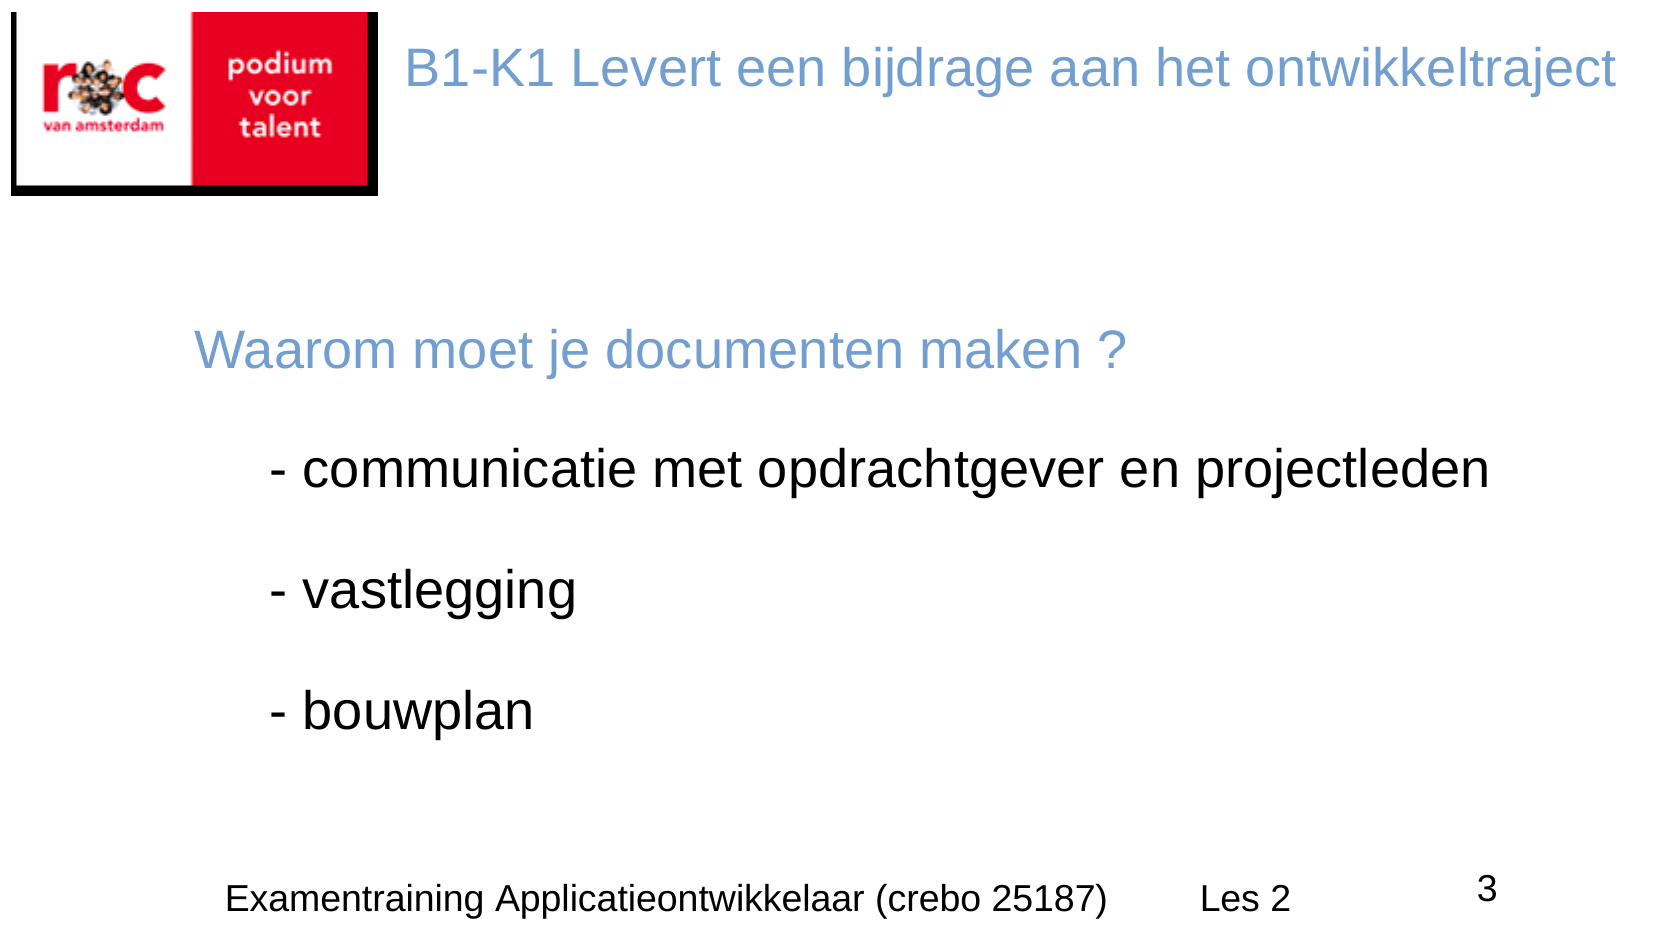

B1-K1 Levert een bijdrage aan het ontwikkeltraject
Waarom moet je documenten maken ?
 	- communicatie met opdrachtgever en projectleden
	- vastlegging
	- bouwplan
Examentraining Applicatieontwikkelaar (crebo 25187)
Les 2